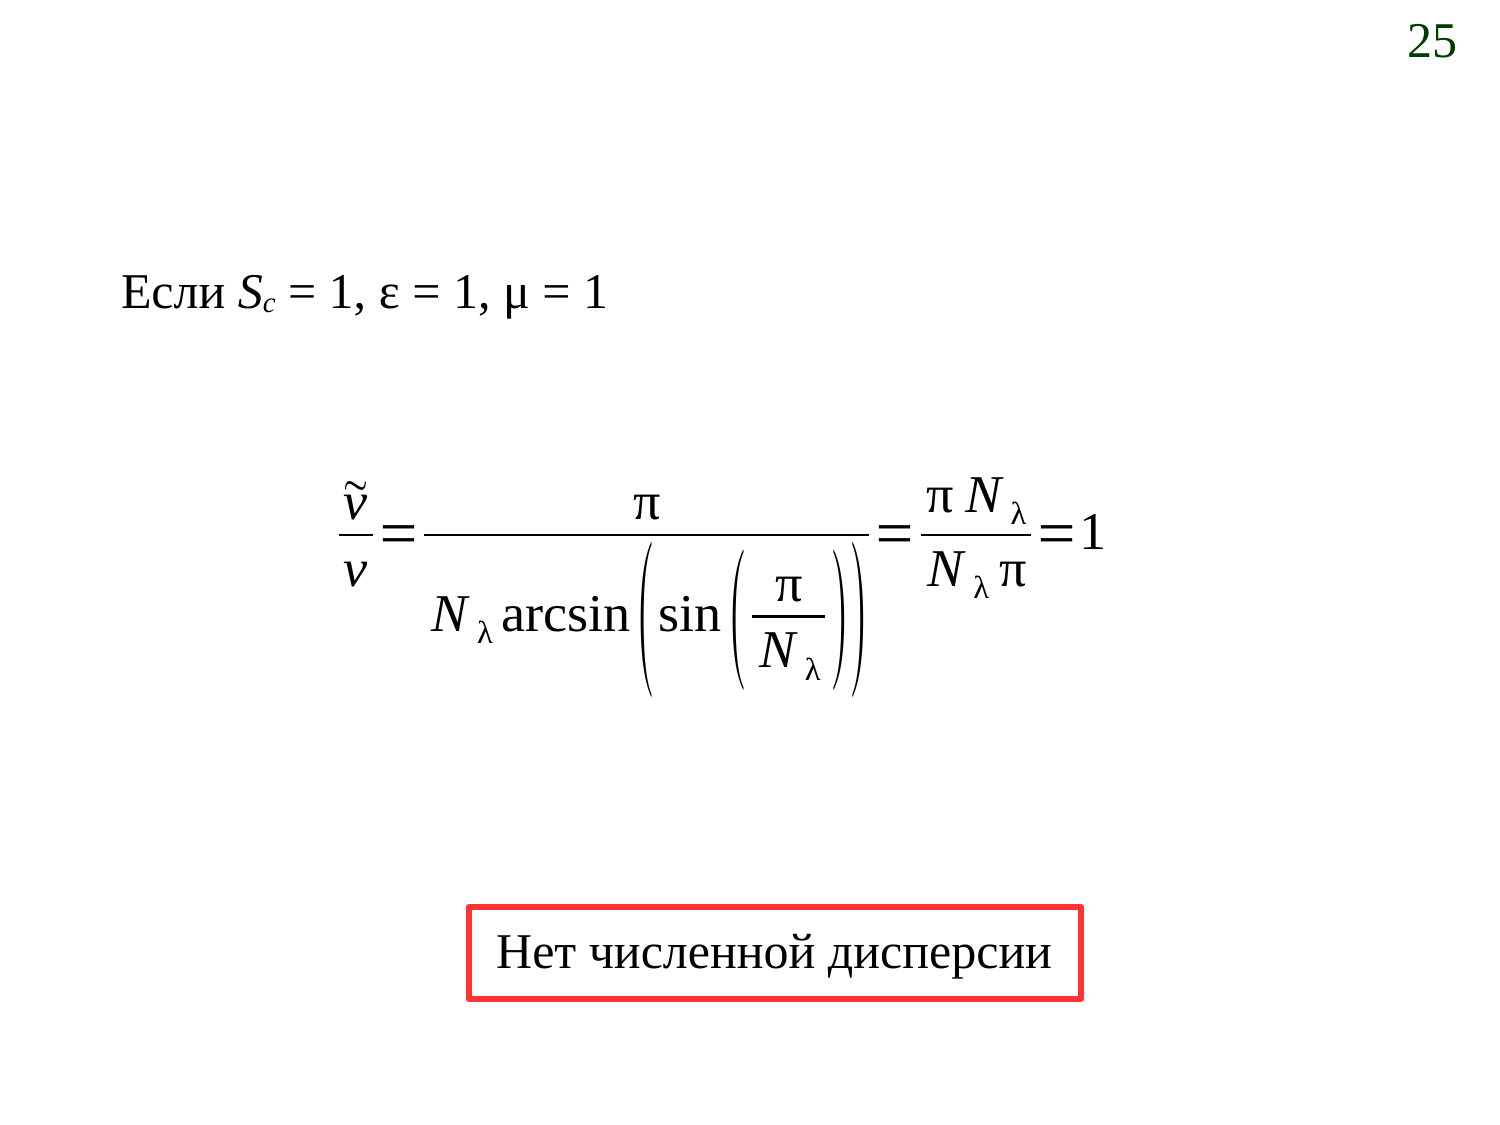

Если Sc = 1, ε = 1, μ = 1
Нет численной дисперсии